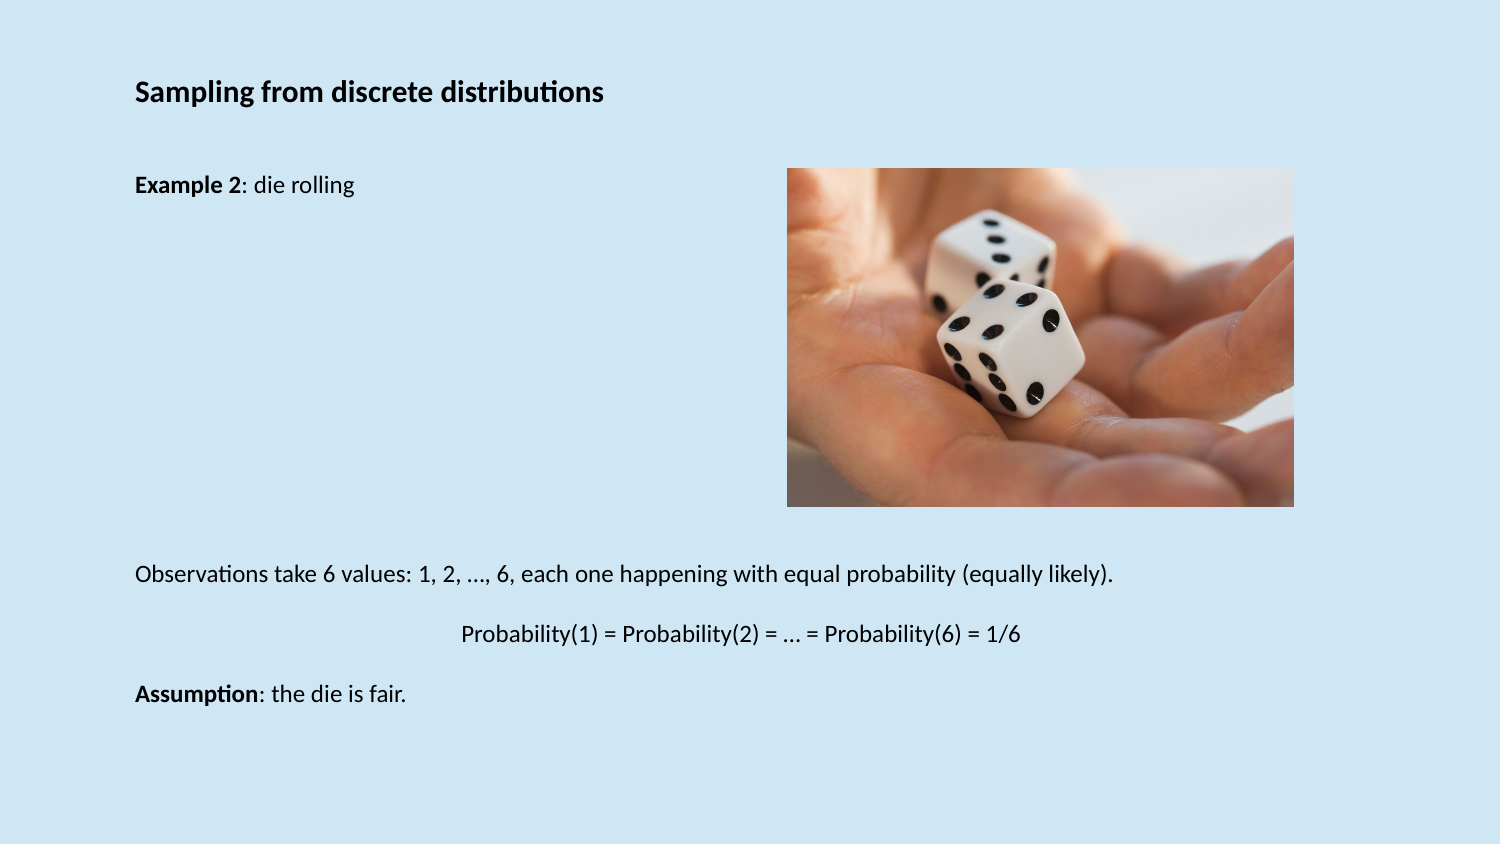

Sampling from discrete distributions
Example 2: die rolling
Observations take 6 values: 1, 2, …, 6, each one happening with equal probability (equally likely).
Probability(1) = Probability(2) = … = Probability(6) = 1/6
Assumption: the die is fair.